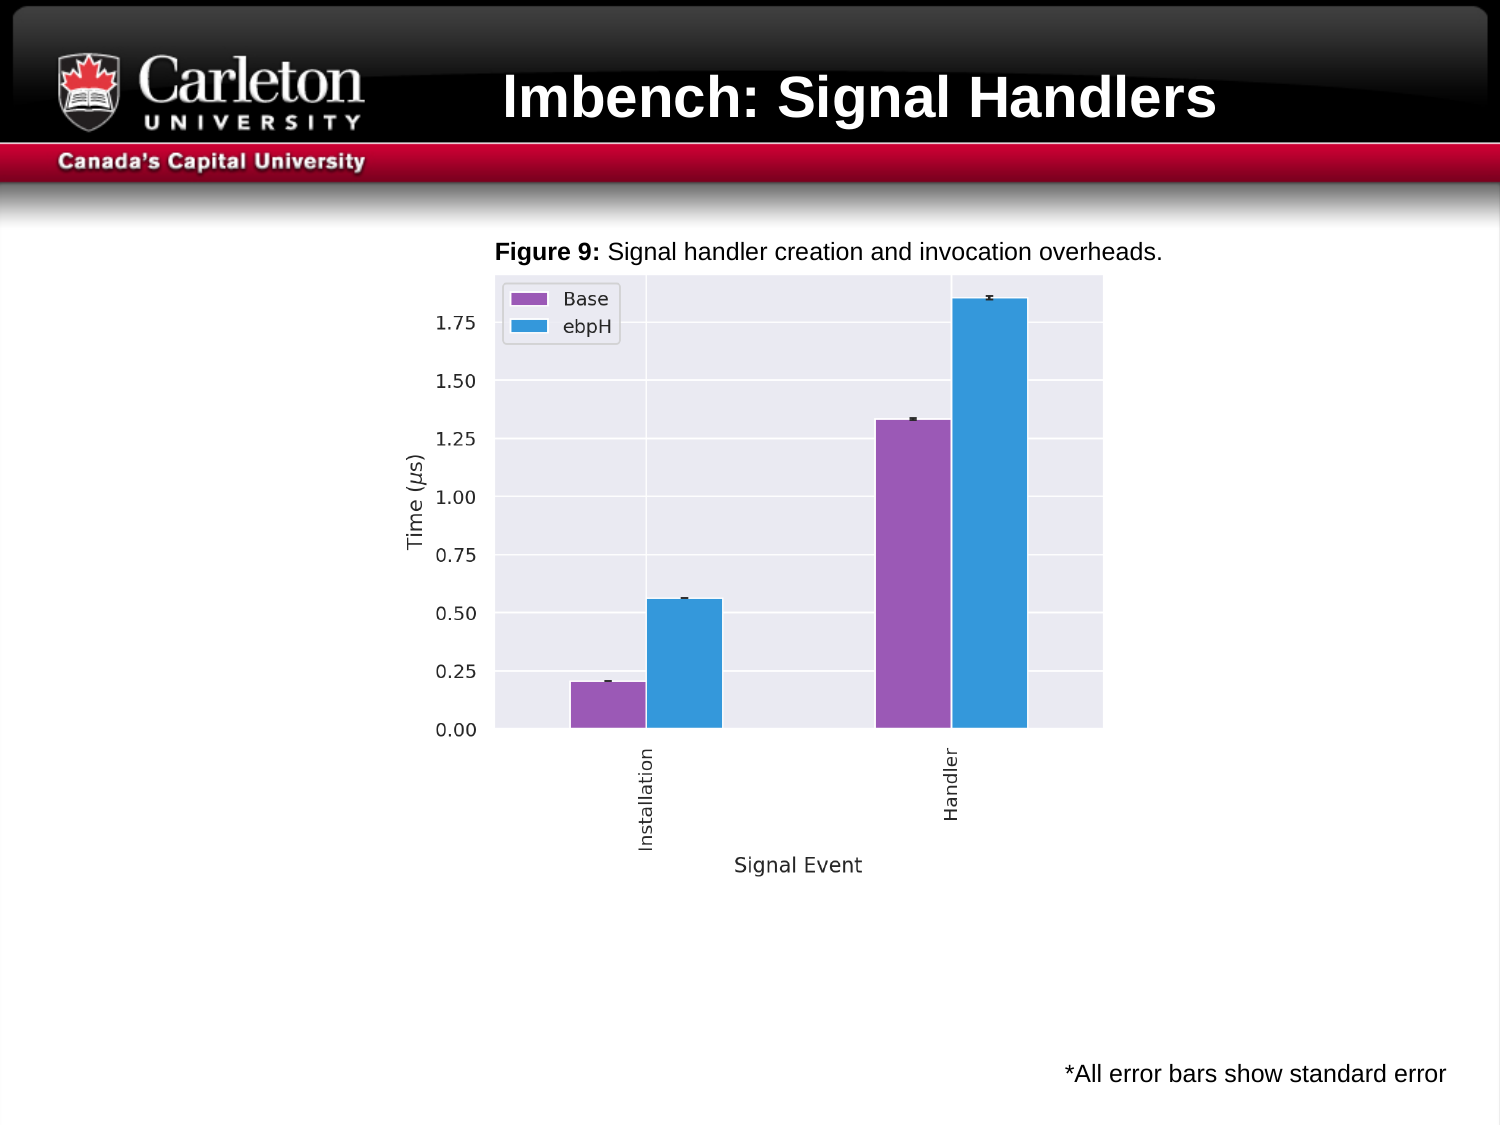

# lmbench: Signal Handlers
Figure 9: Signal handler creation and invocation overheads.
*All error bars show standard error